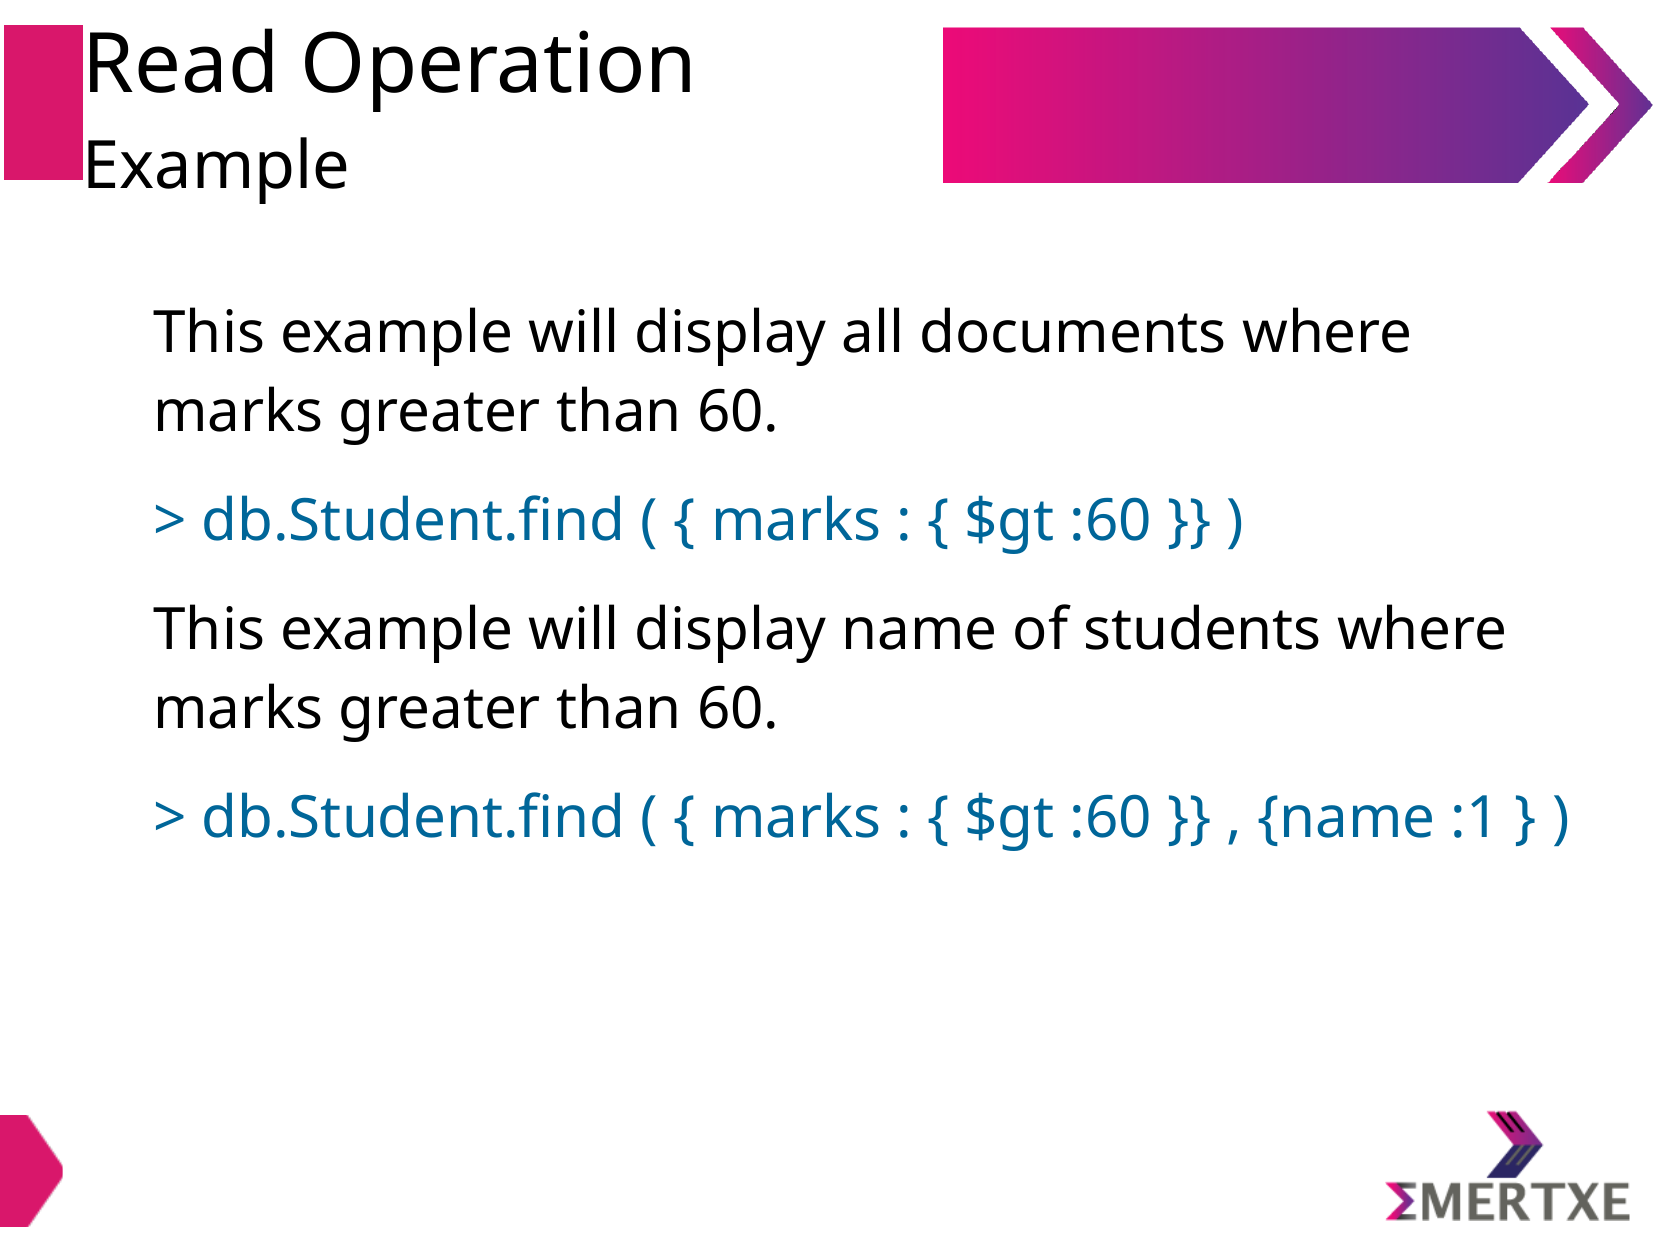

# Read Operation Example
This example will display all documents where marks greater than 60.
> db.Student.find ( { marks : { $gt :60 }} )
This example will display name of students where marks greater than 60.
> db.Student.find ( { marks : { $gt :60 }} , {name :1 } )